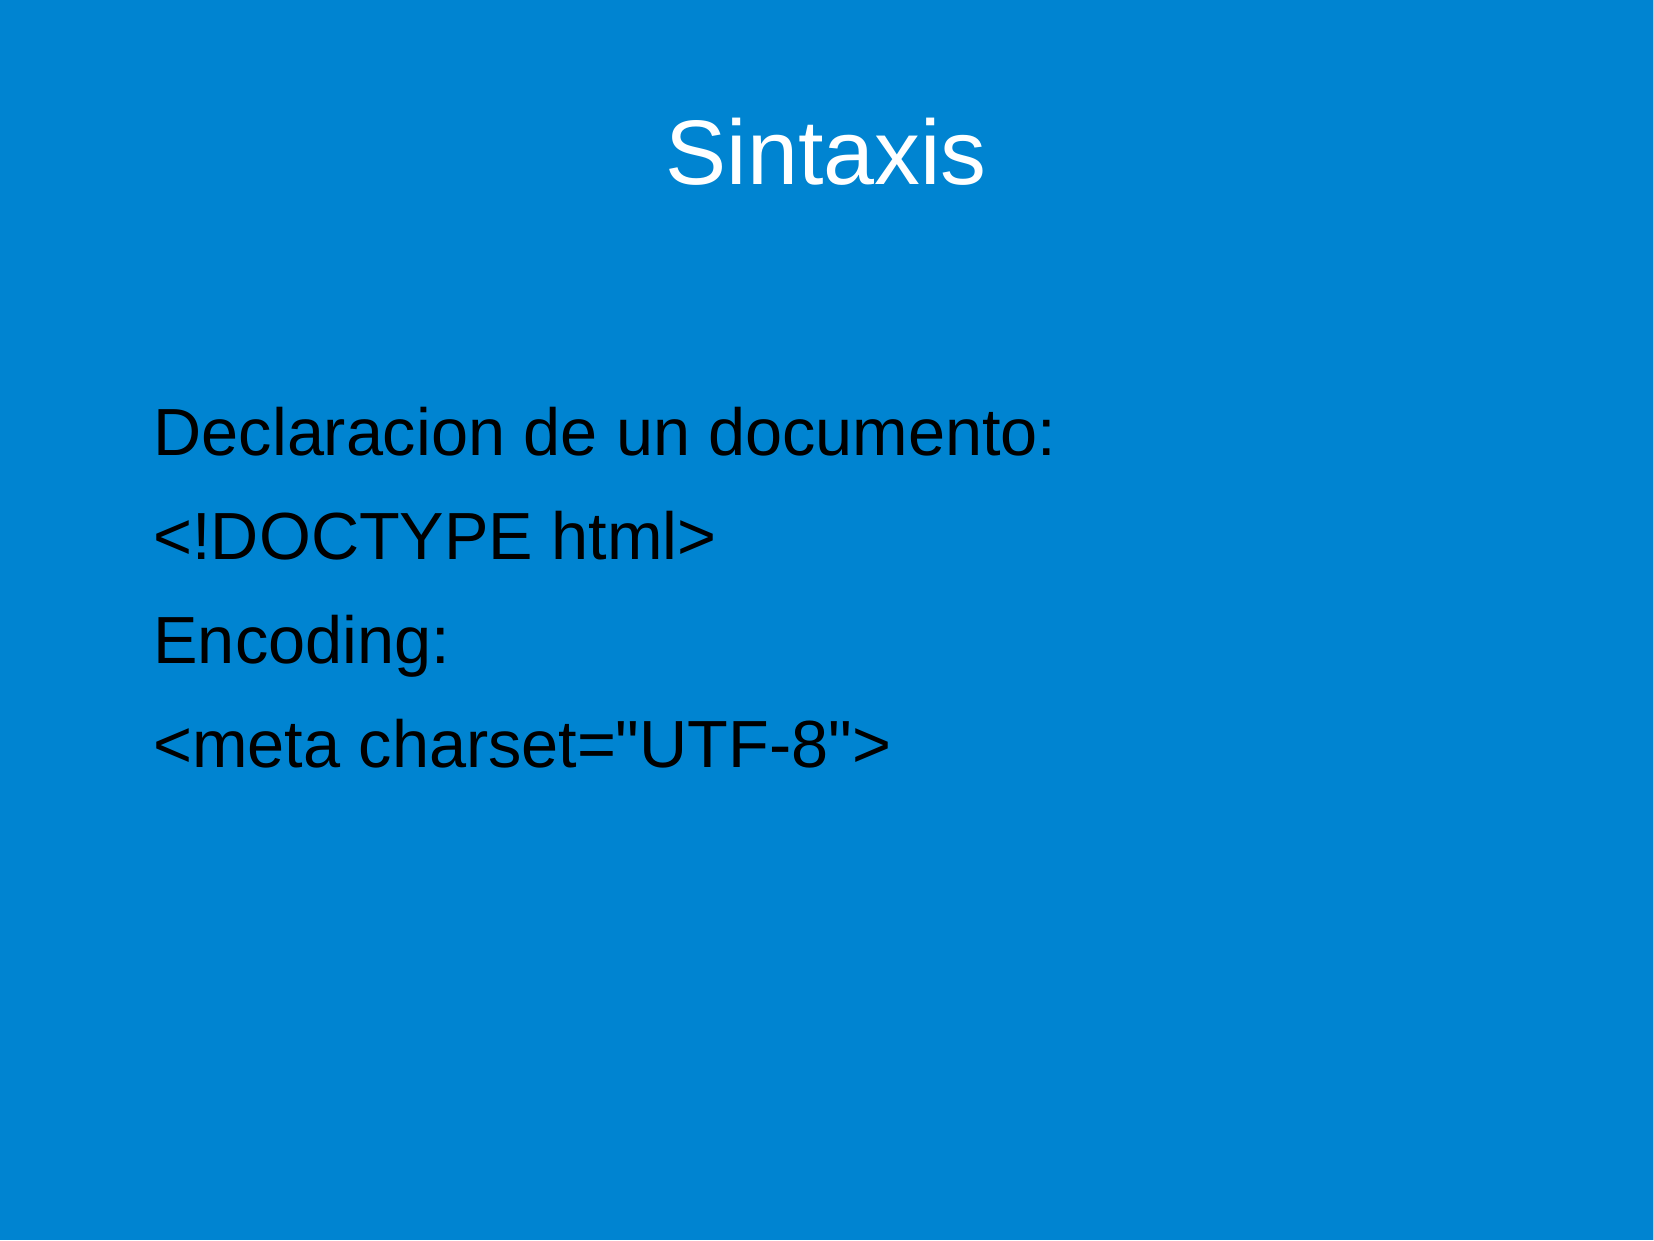

# Sintaxis
Declaracion de un documento:
<!DOCTYPE html>
Encoding:
<meta charset="UTF-8">